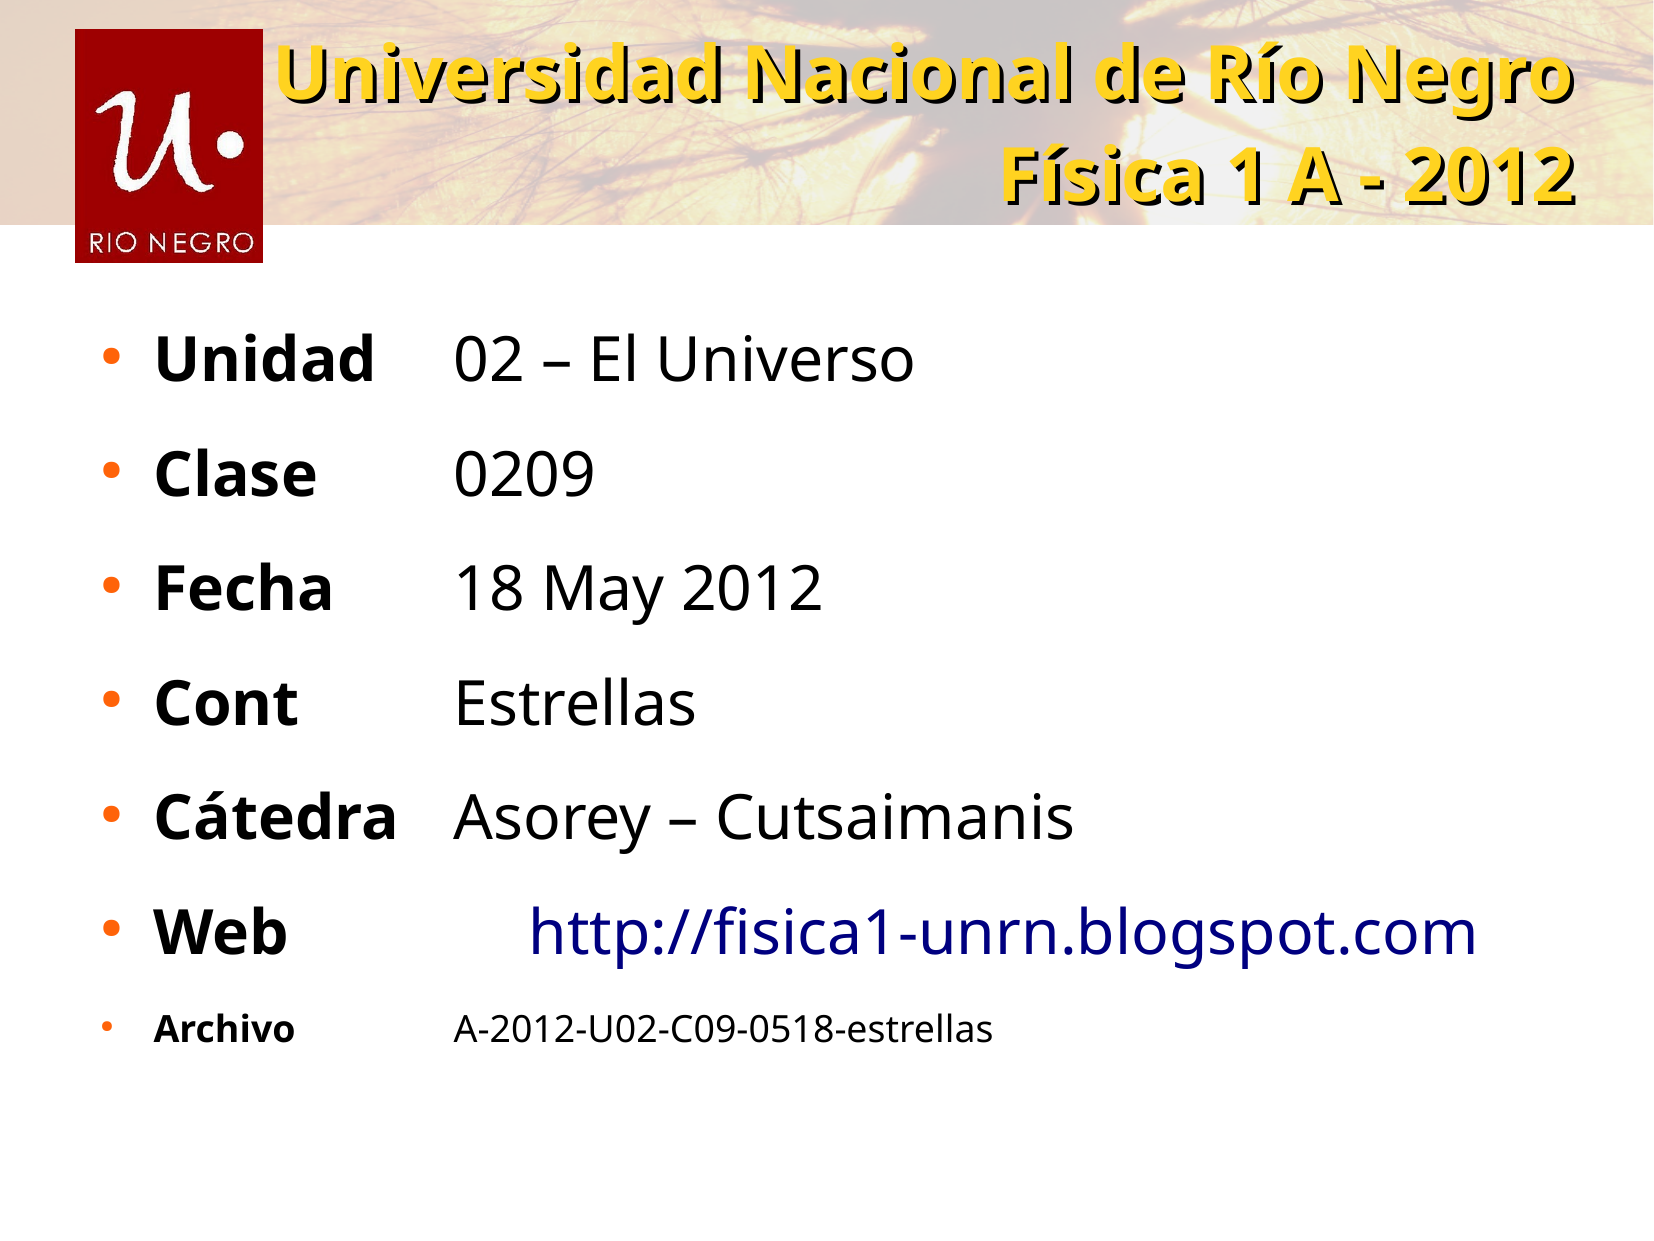

# Universidad Nacional de Río Negro Física 1 A - 2012
Unidad 	02 – El Universo
Clase		0209
Fecha		18 May 2012
Cont			Estrellas
Cátedra	Asorey – Cutsaimanis
Web 			http://fisica1-unrn.blogspot.com
Archivo			A-2012-U02-C09-0518-estrellas